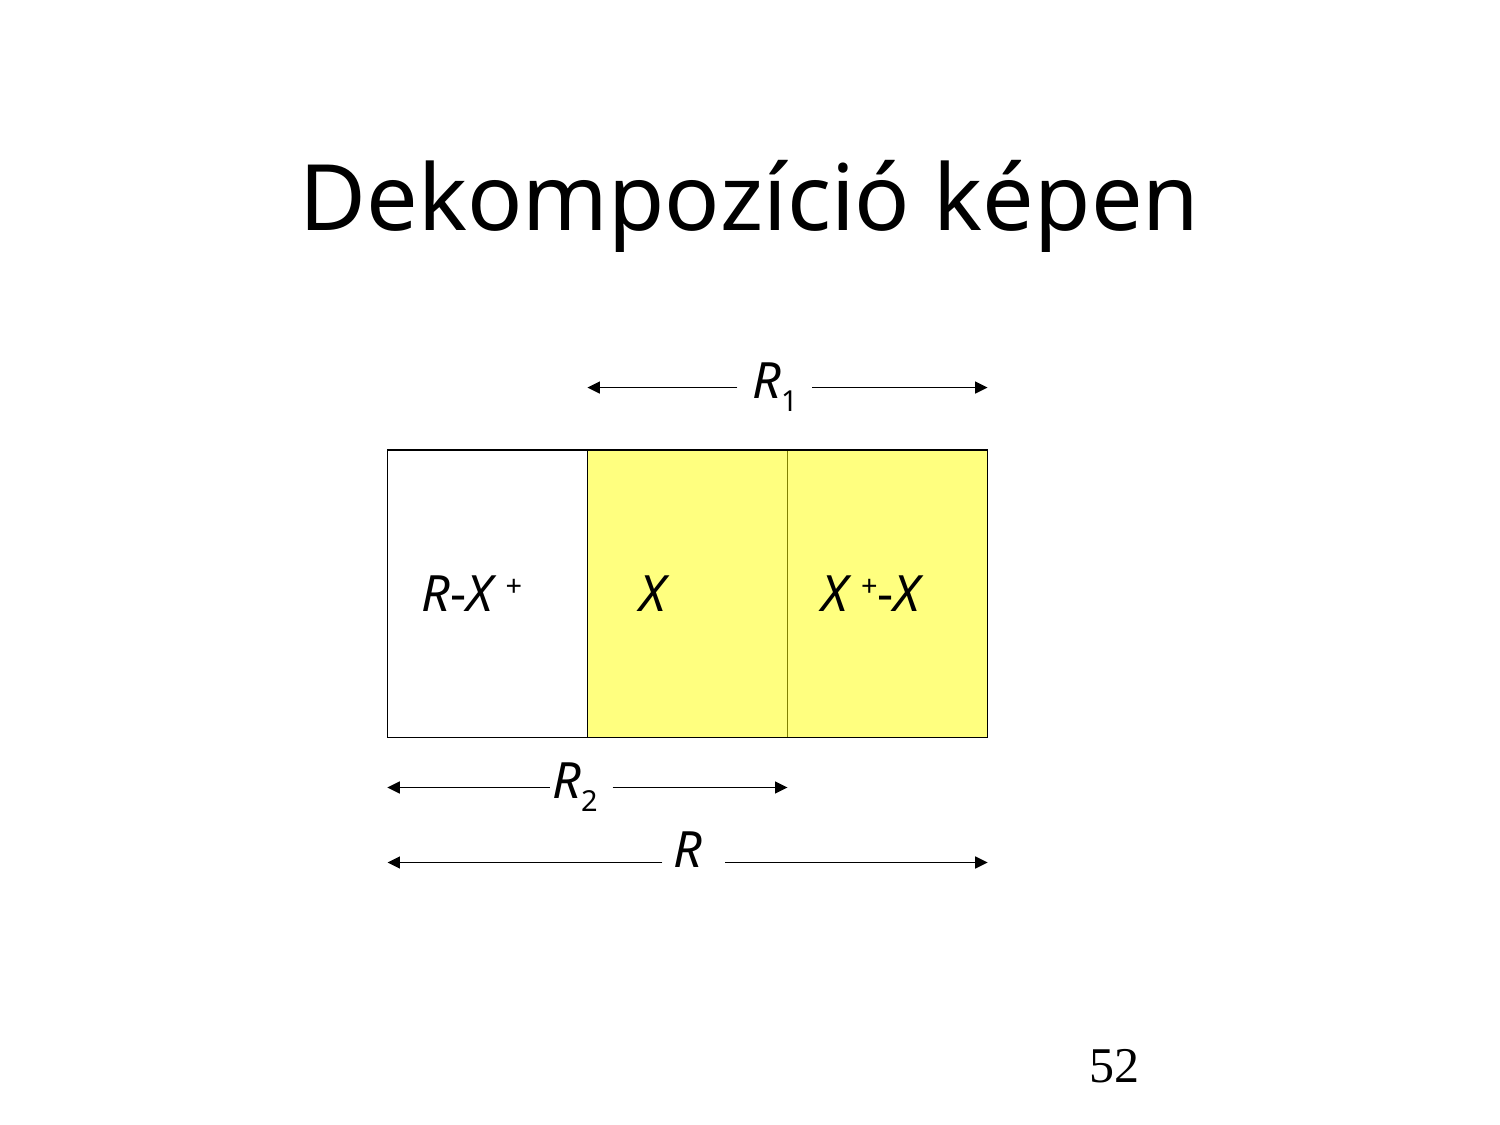

# Dekompozíció képen
R1
R-X +
X
X +-X
R2
R
52